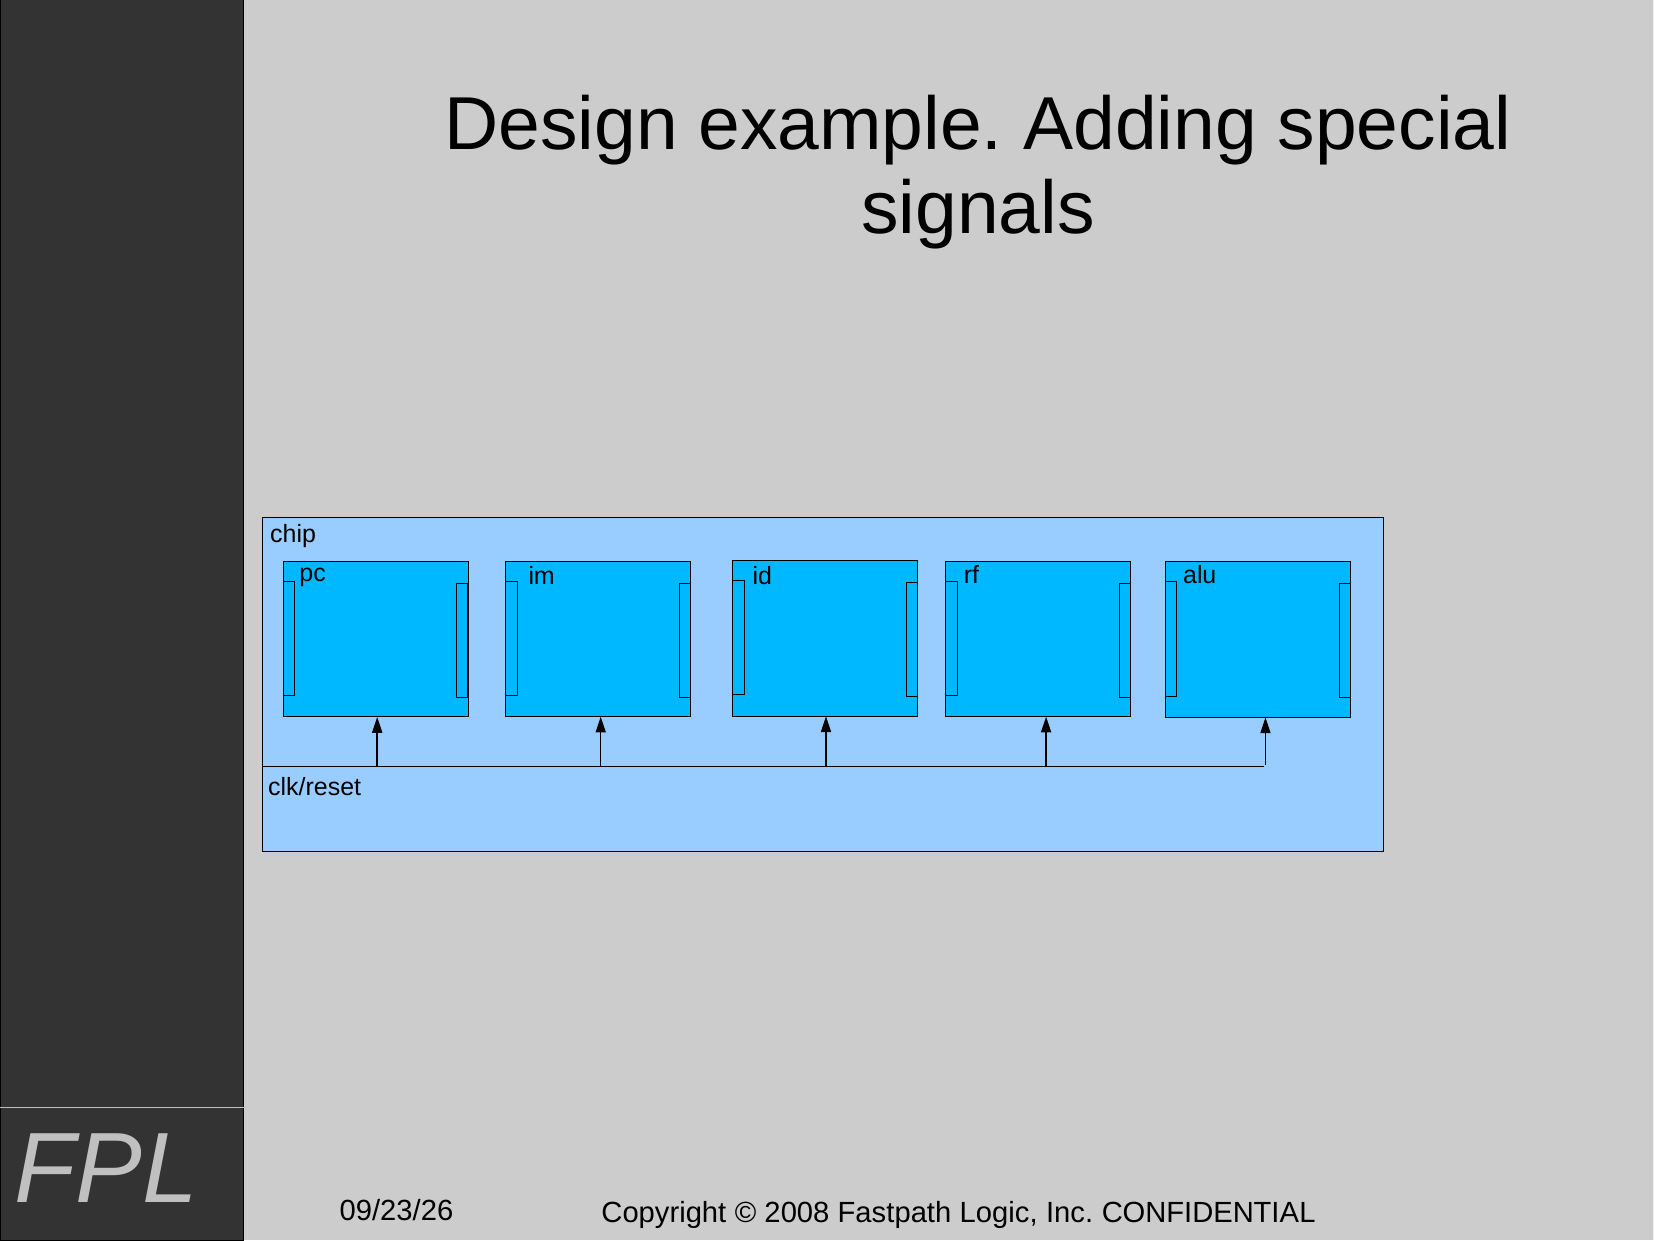

# Design example. Adding special signals
chip
pc
alu
rf
im
id
clk/reset
Copyright Fastpath Logic Inc. @2007